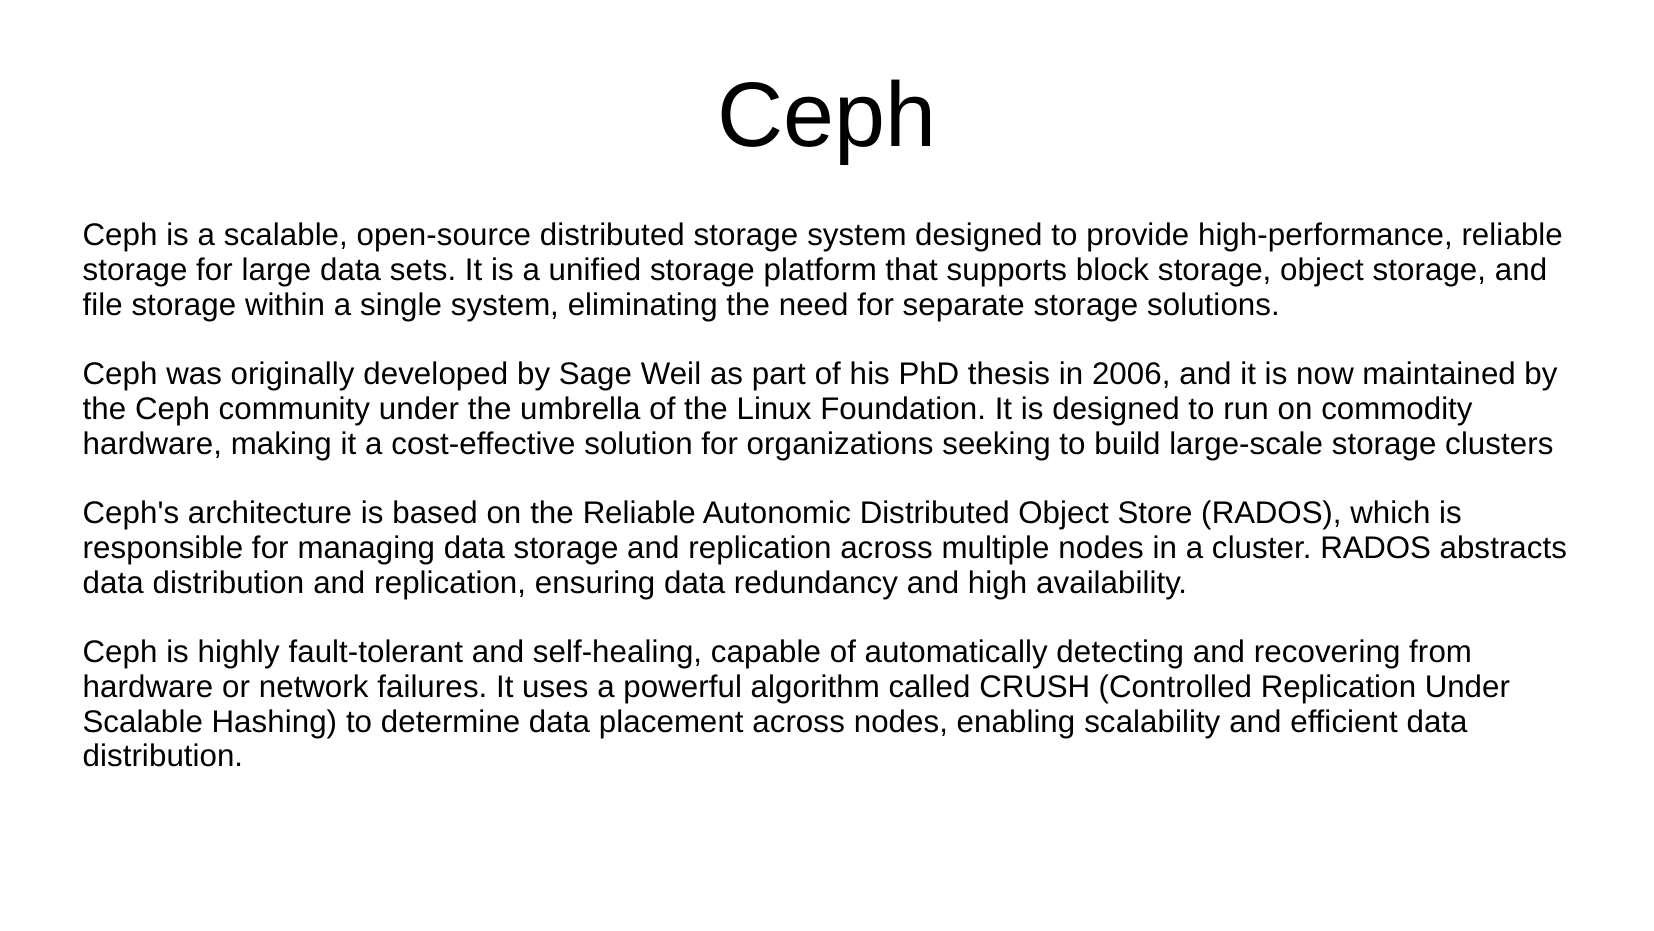

# Ceph
Ceph is a scalable, open-source distributed storage system designed to provide high-performance, reliable storage for large data sets. It is a unified storage platform that supports block storage, object storage, and file storage within a single system, eliminating the need for separate storage solutions.
Ceph was originally developed by Sage Weil as part of his PhD thesis in 2006, and it is now maintained by the Ceph community under the umbrella of the Linux Foundation. It is designed to run on commodity hardware, making it a cost-effective solution for organizations seeking to build large-scale storage clusters
Ceph's architecture is based on the Reliable Autonomic Distributed Object Store (RADOS), which is responsible for managing data storage and replication across multiple nodes in a cluster. RADOS abstracts data distribution and replication, ensuring data redundancy and high availability.
Ceph is highly fault-tolerant and self-healing, capable of automatically detecting and recovering from hardware or network failures. It uses a powerful algorithm called CRUSH (Controlled Replication Under Scalable Hashing) to determine data placement across nodes, enabling scalability and efficient data distribution.